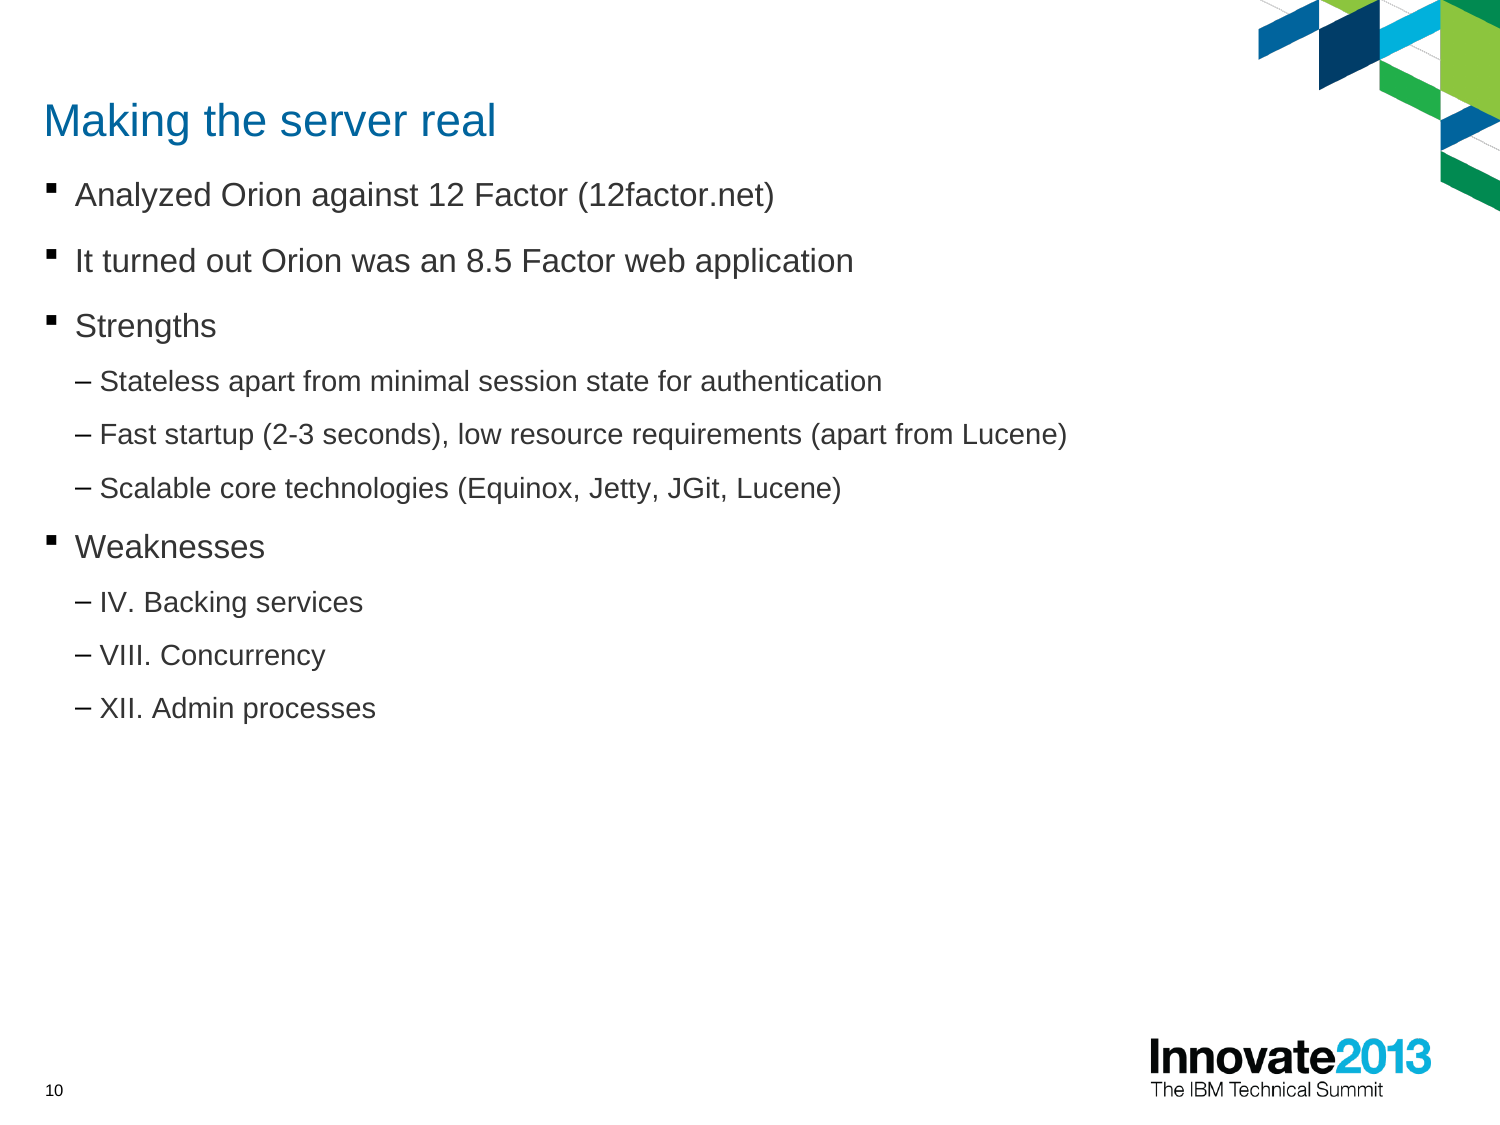

# Making the server real
Analyzed Orion against 12 Factor (12factor.net)
It turned out Orion was an 8.5 Factor web application
Strengths
Stateless apart from minimal session state for authentication
Fast startup (2-3 seconds), low resource requirements (apart from Lucene)
Scalable core technologies (Equinox, Jetty, JGit, Lucene)
Weaknesses
IV. Backing services
VIII. Concurrency
XII. Admin processes